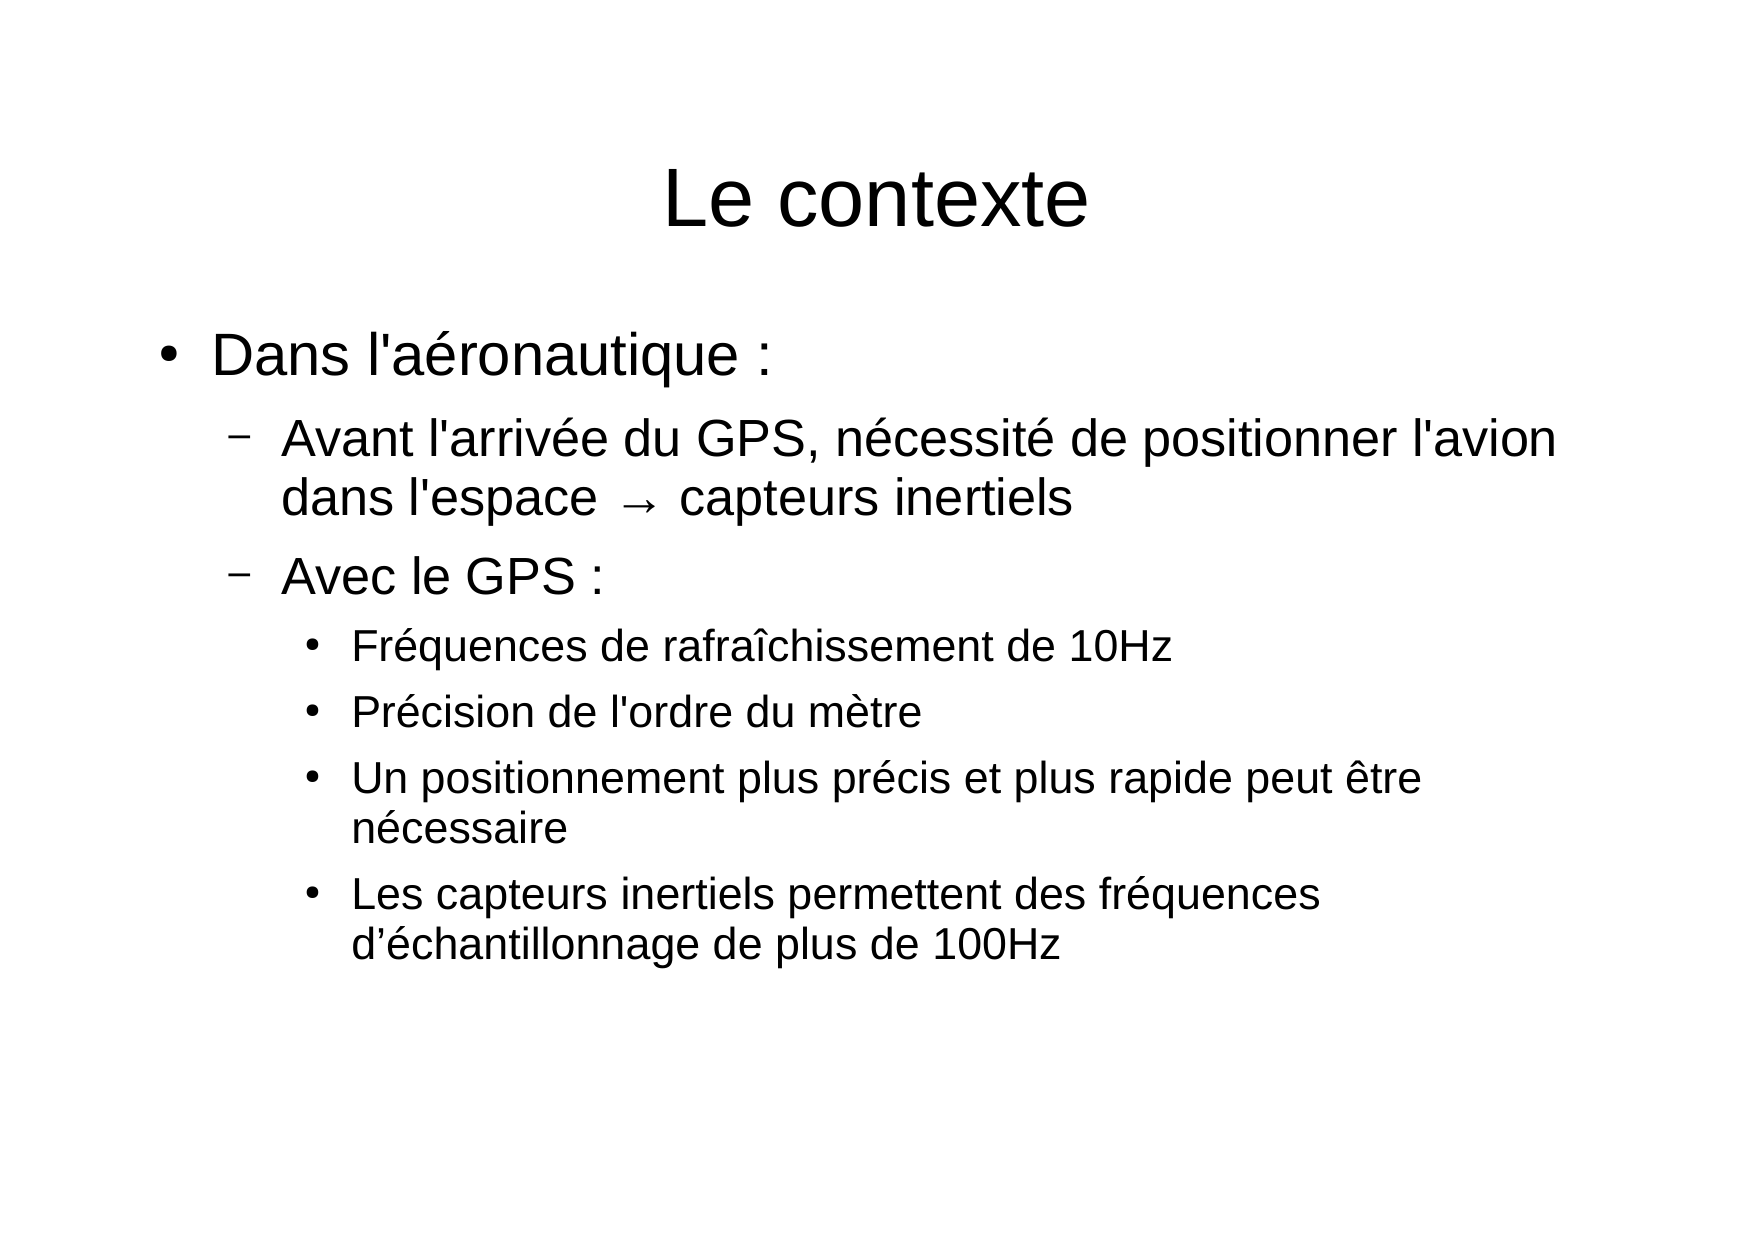

# Le contexte
Dans l'aéronautique :
Avant l'arrivée du GPS, nécessité de positionner l'avion dans l'espace → capteurs inertiels
Avec le GPS :
Fréquences de rafraîchissement de 10Hz
Précision de l'ordre du mètre
Un positionnement plus précis et plus rapide peut être nécessaire
Les capteurs inertiels permettent des fréquences d’échantillonnage de plus de 100Hz